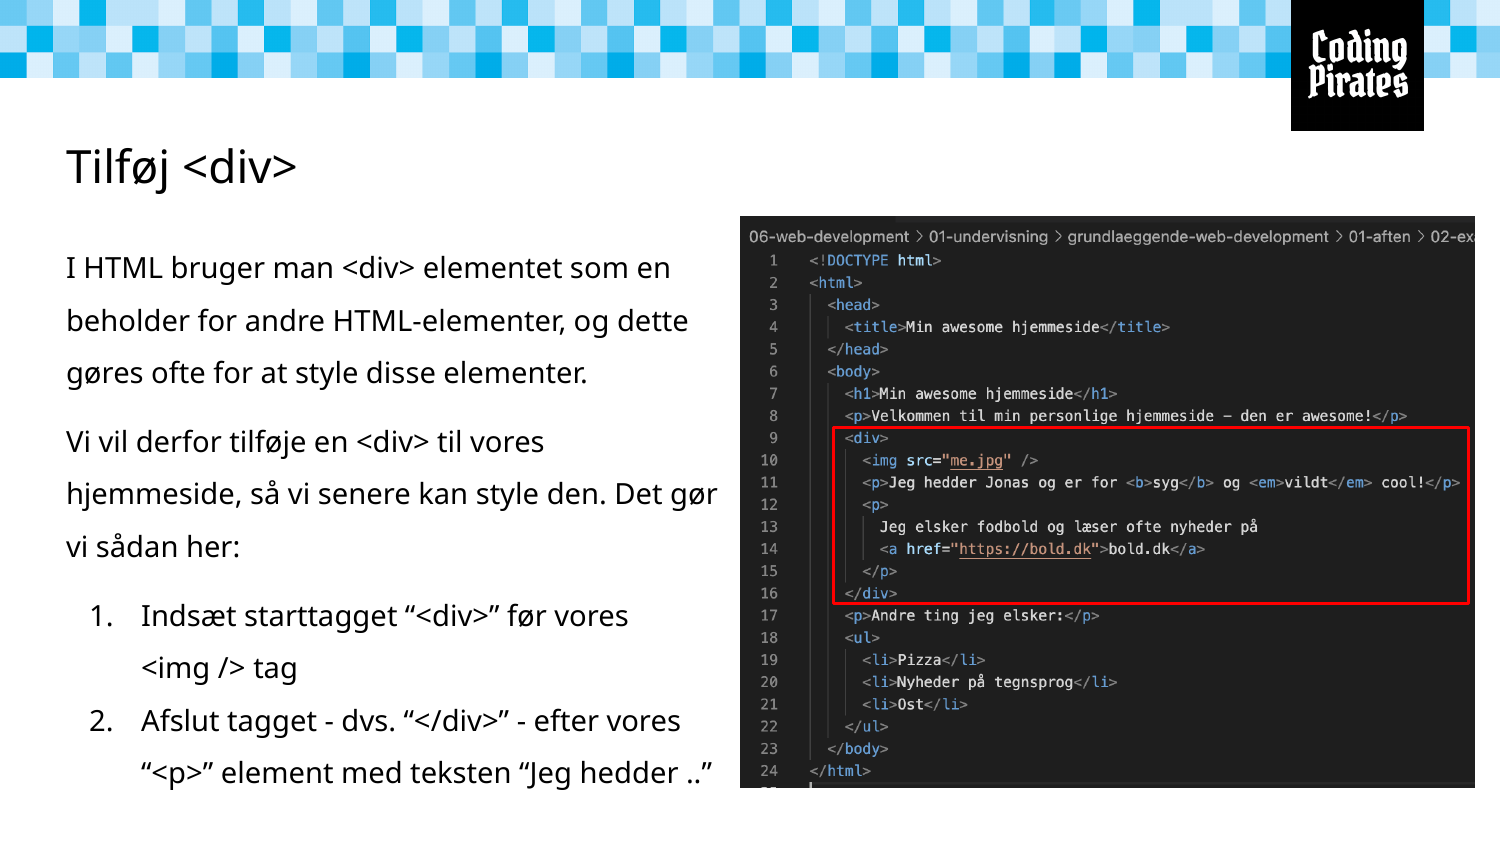

# Tilføj <div>
I HTML bruger man <div> elementet som en beholder for andre HTML-elementer, og dette gøres ofte for at style disse elementer.
Vi vil derfor tilføje en <div> til vores hjemmeside, så vi senere kan style den. Det gør vi sådan her:
Indsæt starttagget “<div>” før vores <img /> tag
Afslut tagget - dvs. “</div>” - efter vores “<p>” element med teksten “Jeg hedder ..”